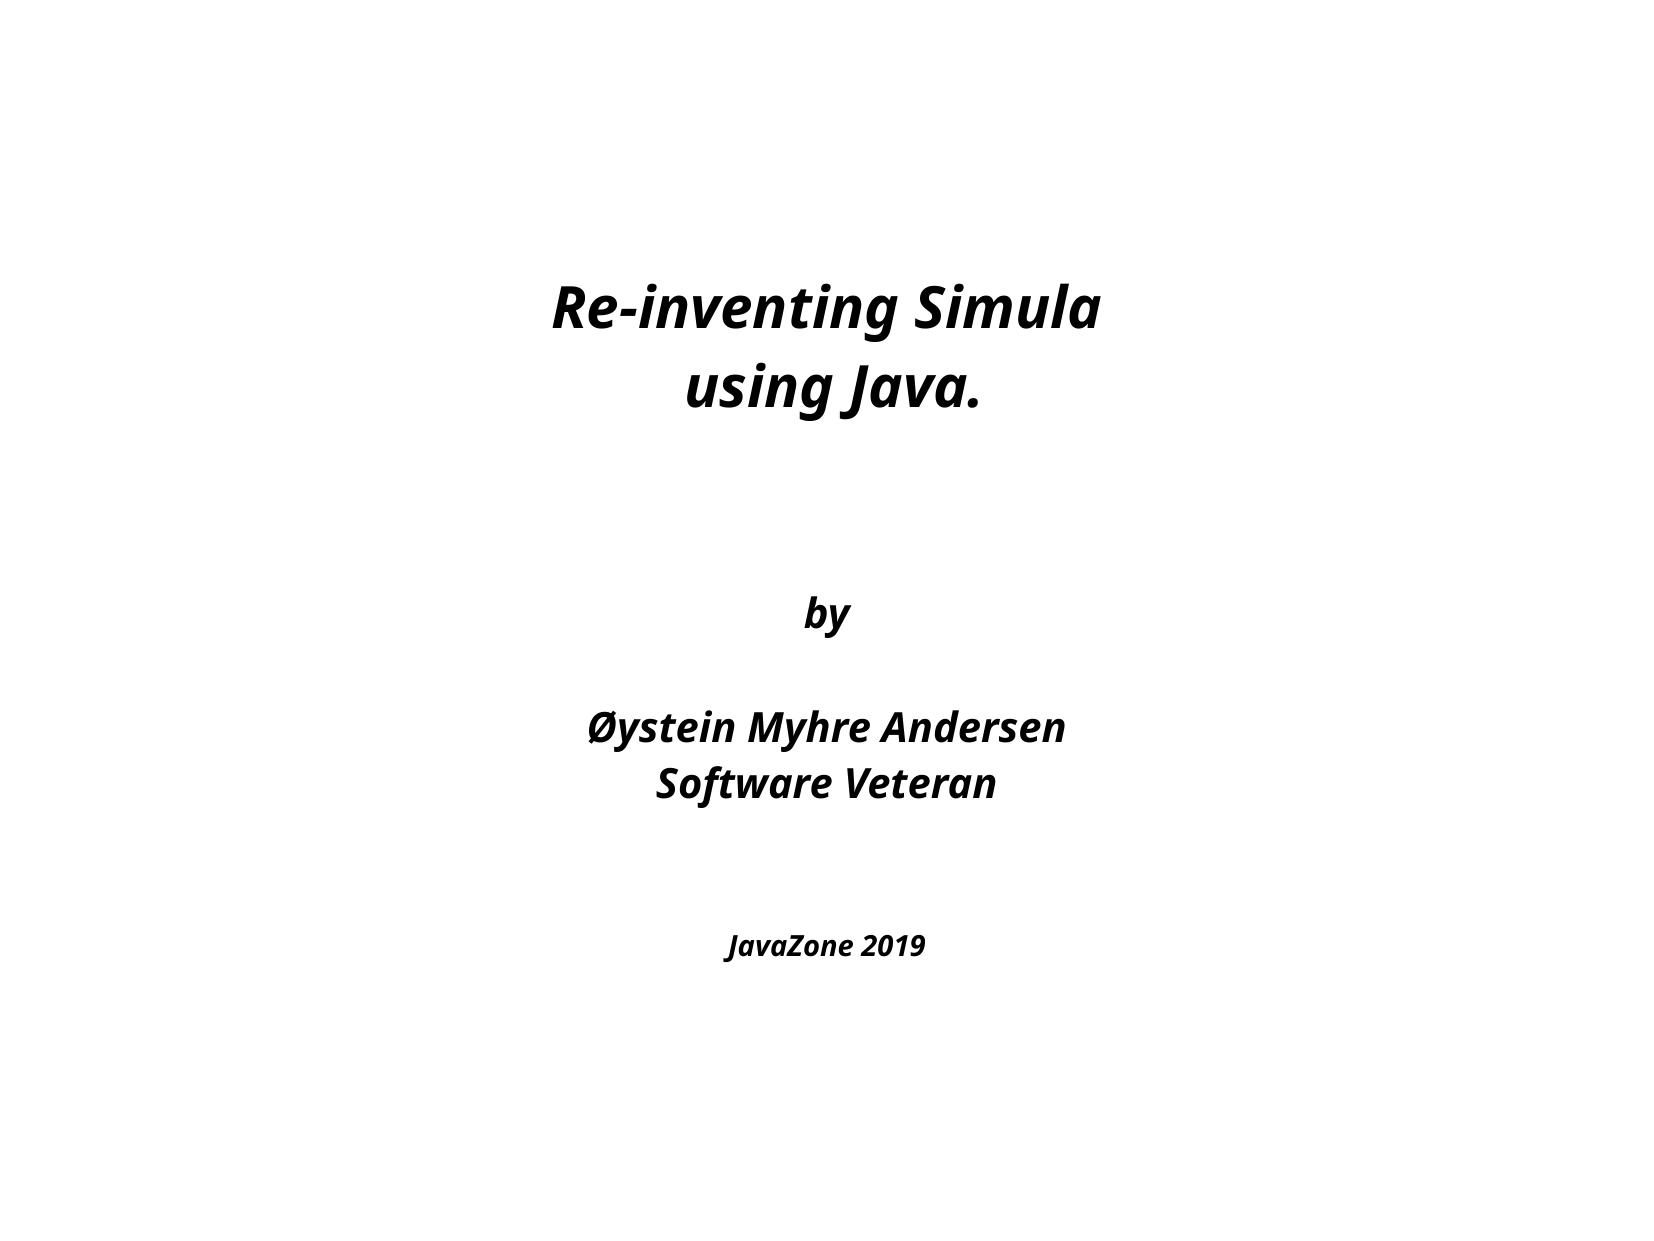

# Re-inventing Simula using Java. by Øystein Myhre Andersen Software Veteran JavaZone 2019